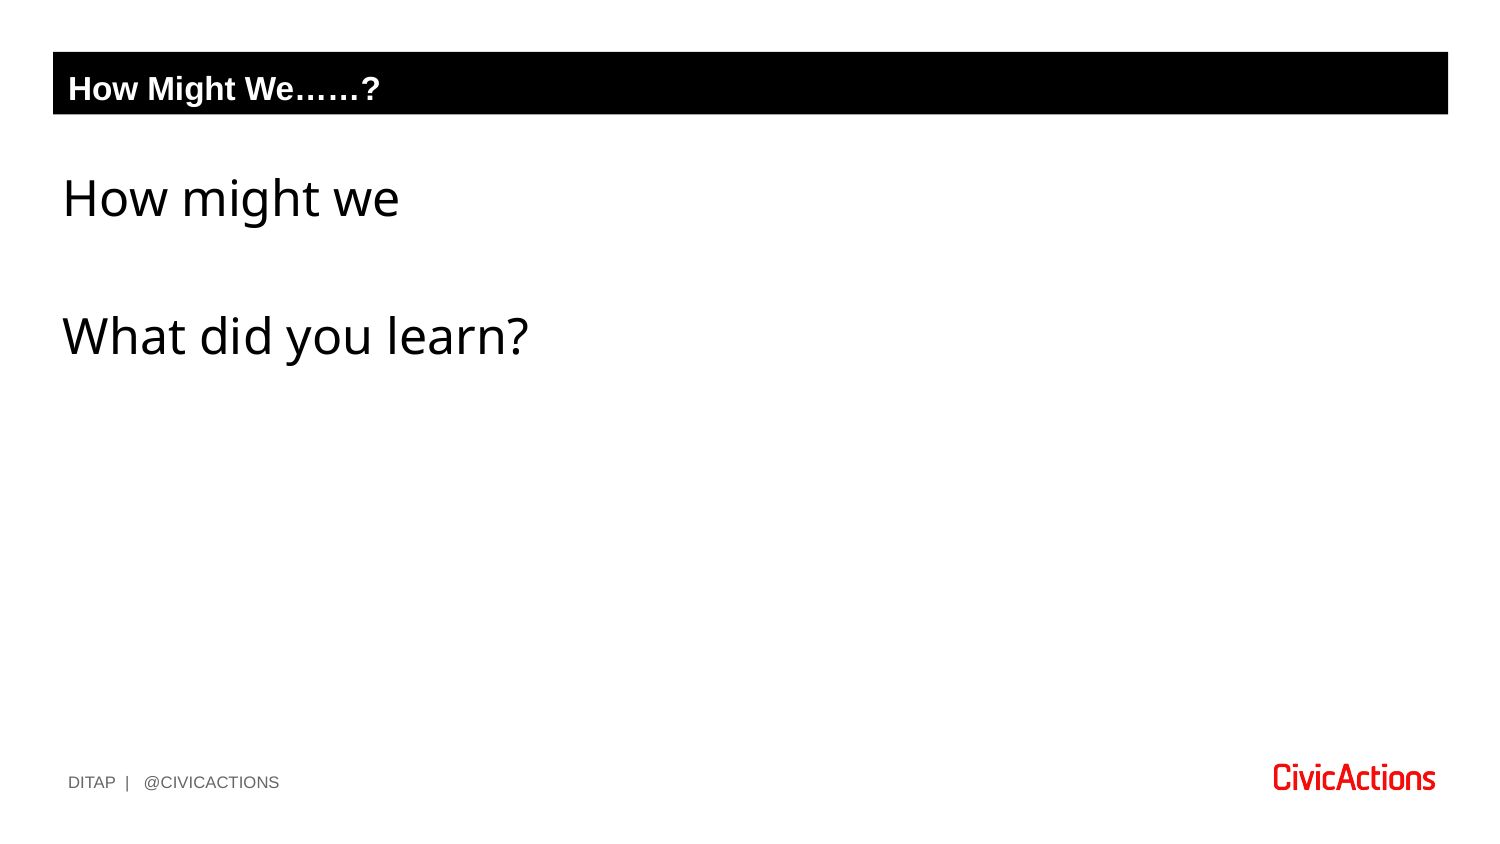

How Might We……?
# How might we
What did you learn?